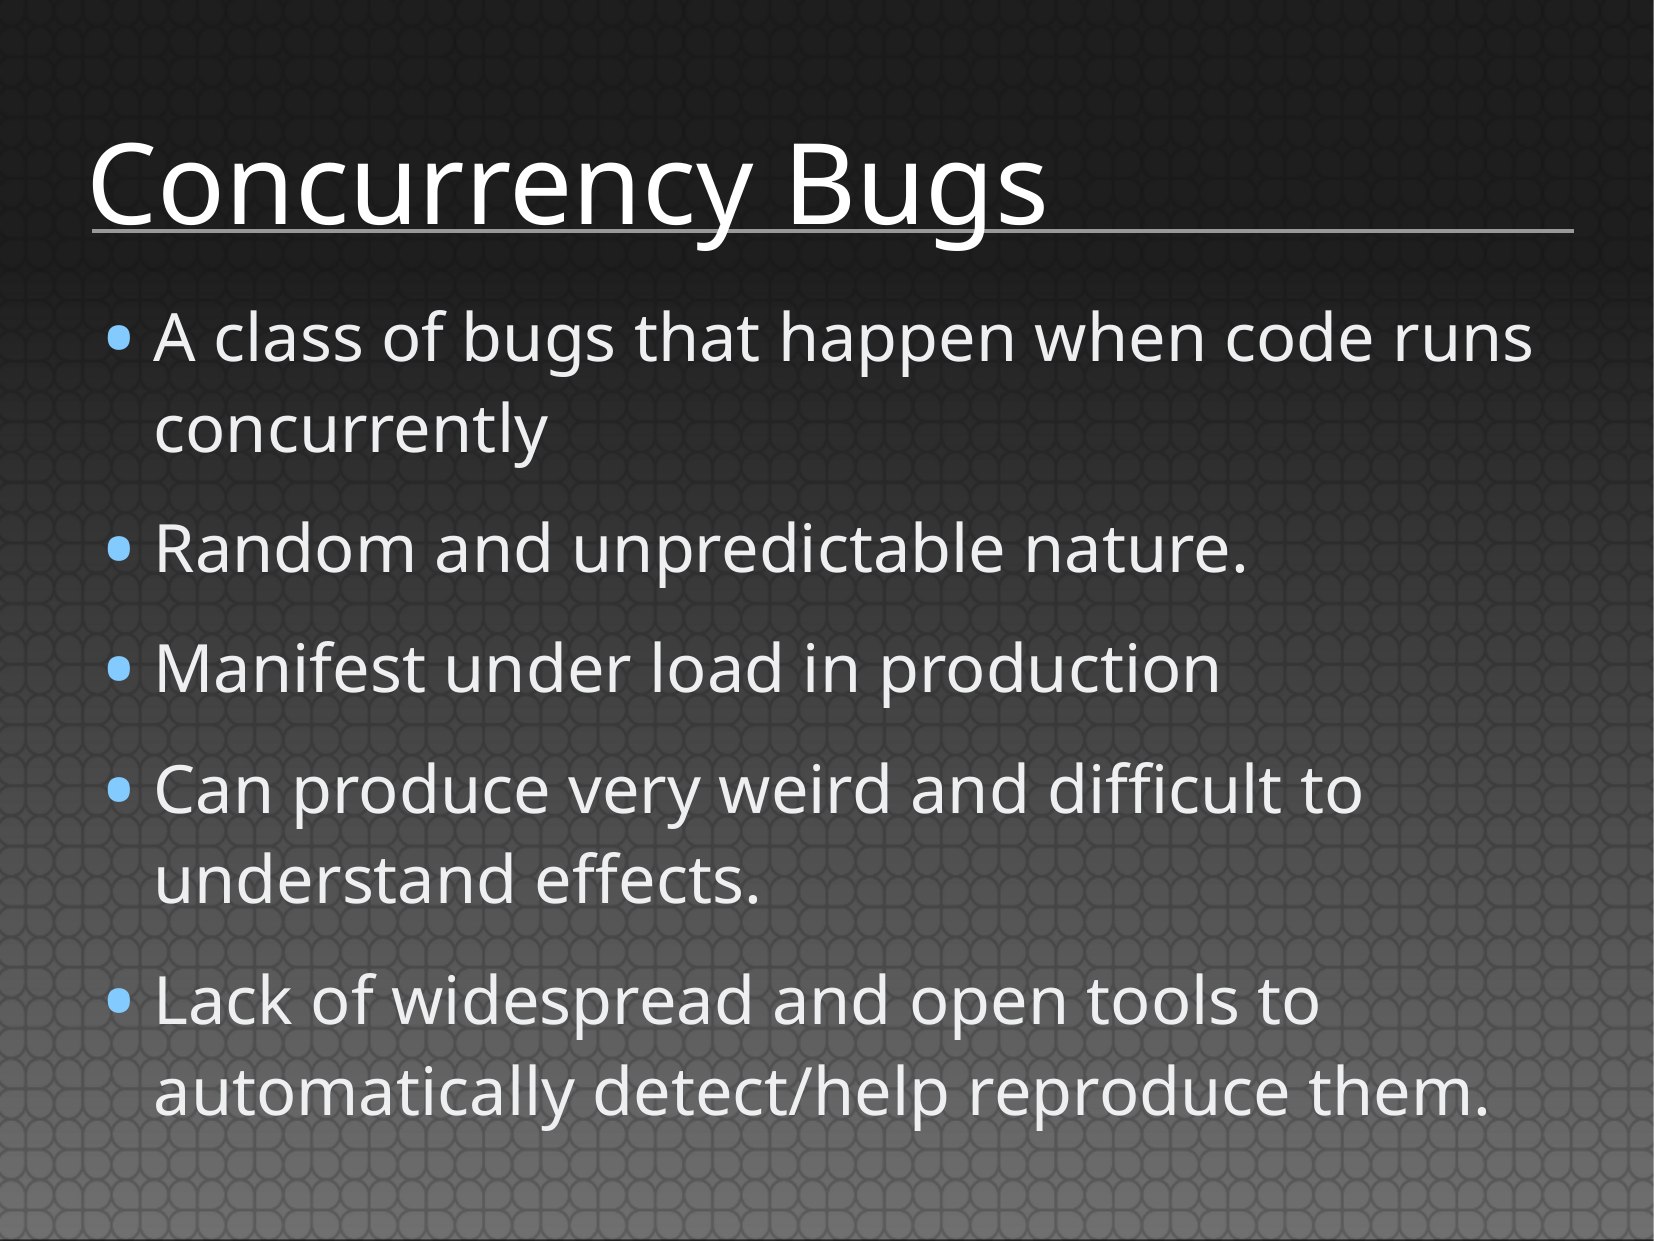

# Concurrency Bugs
A class of bugs that happen when code runs concurrently
Random and unpredictable nature.
Manifest under load in production
Can produce very weird and difficult to understand effects.
Lack of widespread and open tools to automatically detect/help reproduce them.